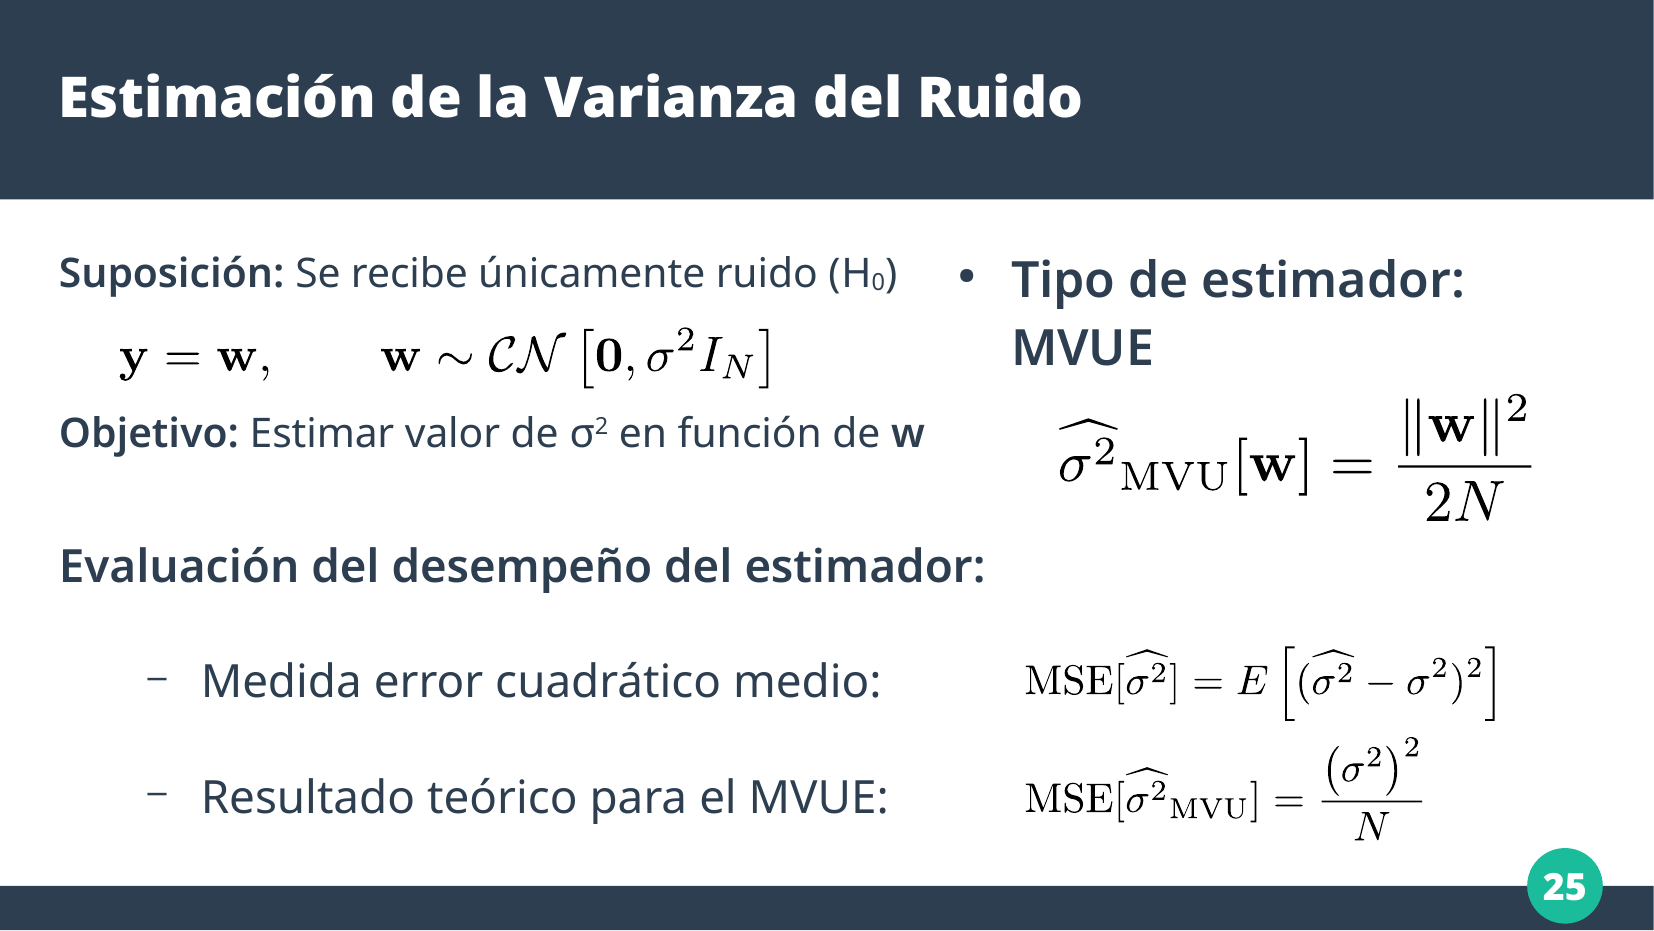

# Estimación de la Varianza del Ruido
Suposición: Se recibe únicamente ruido (H0)
Objetivo: Estimar valor de σ2 en función de w
Tipo de estimador: MVUE
Evaluación del desempeño del estimador:
Medida error cuadrático medio:
Resultado teórico para el MVUE: